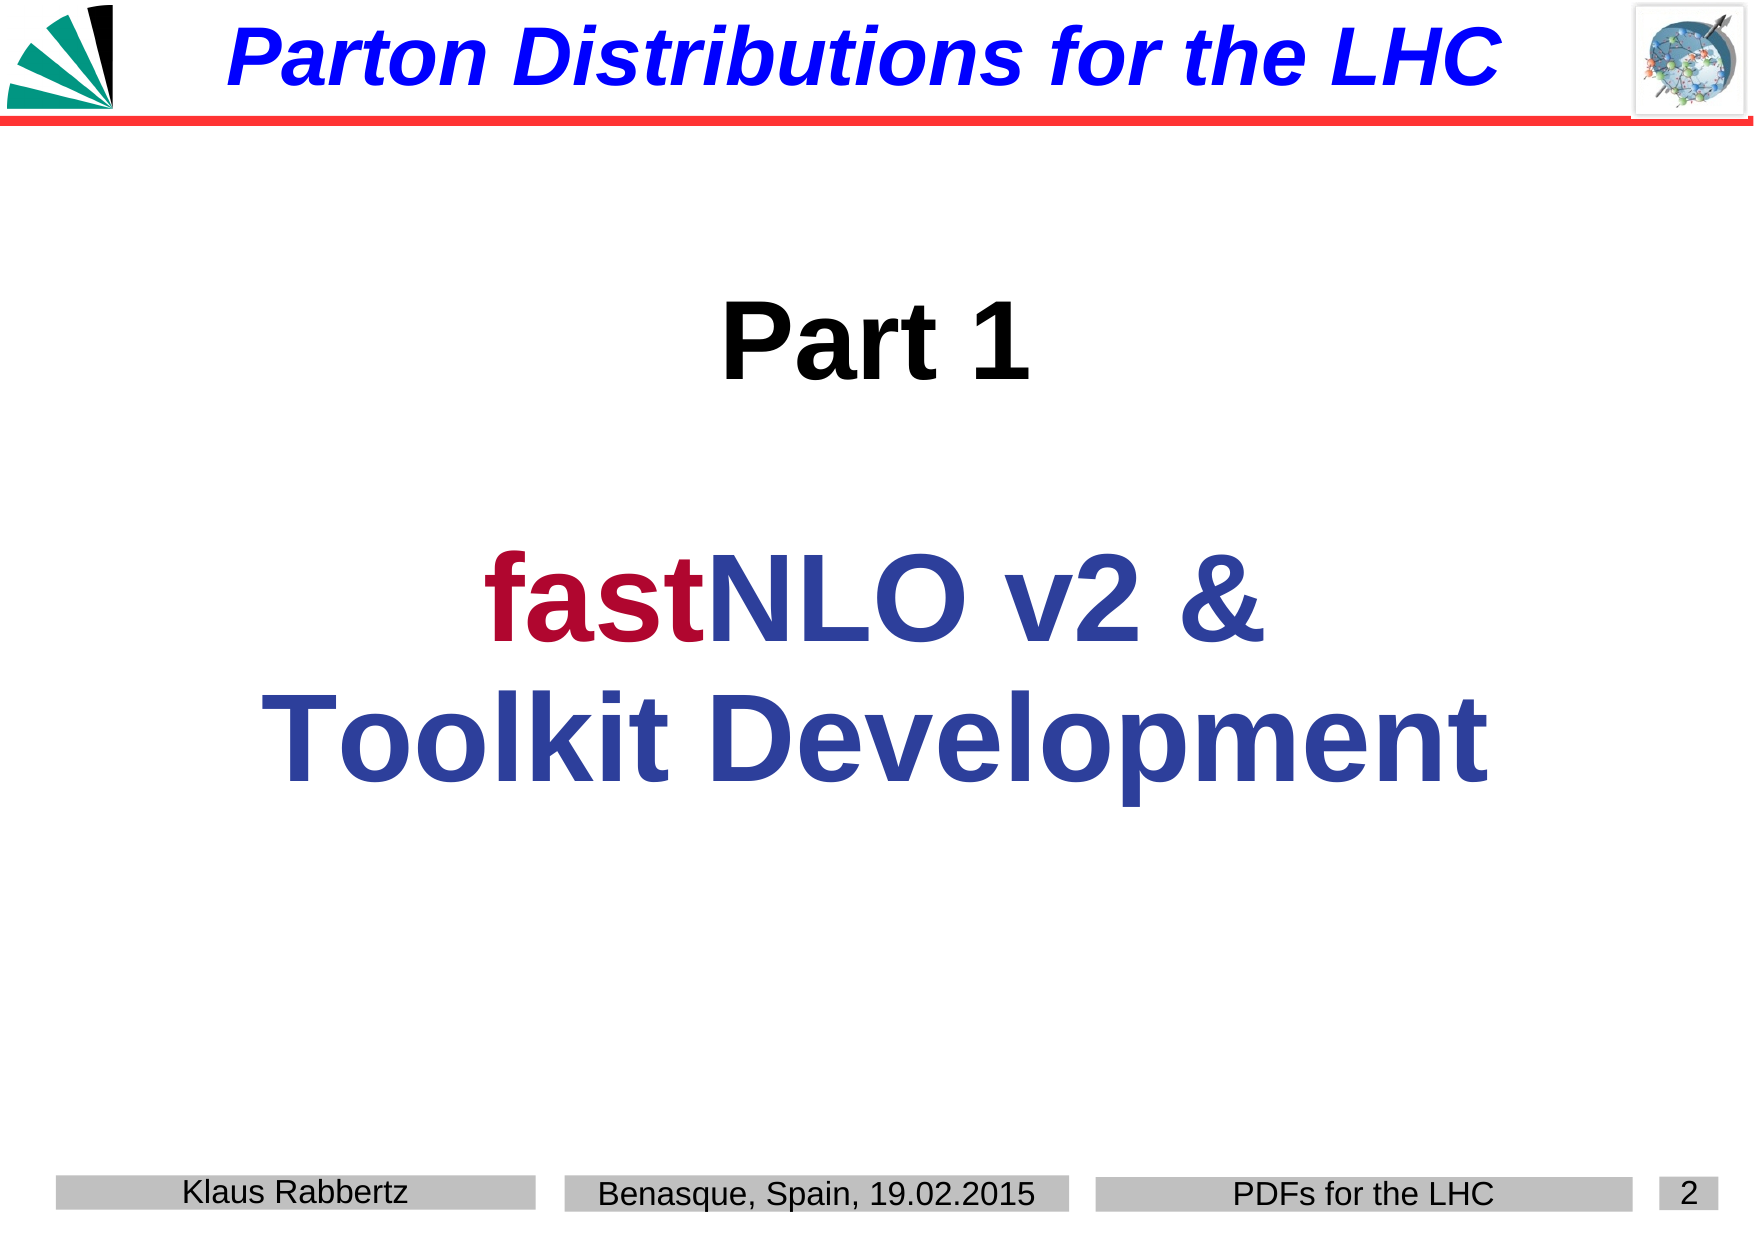

# Parton Distributions for the LHC
Part 1
fastNLO v2 &
Toolkit Development